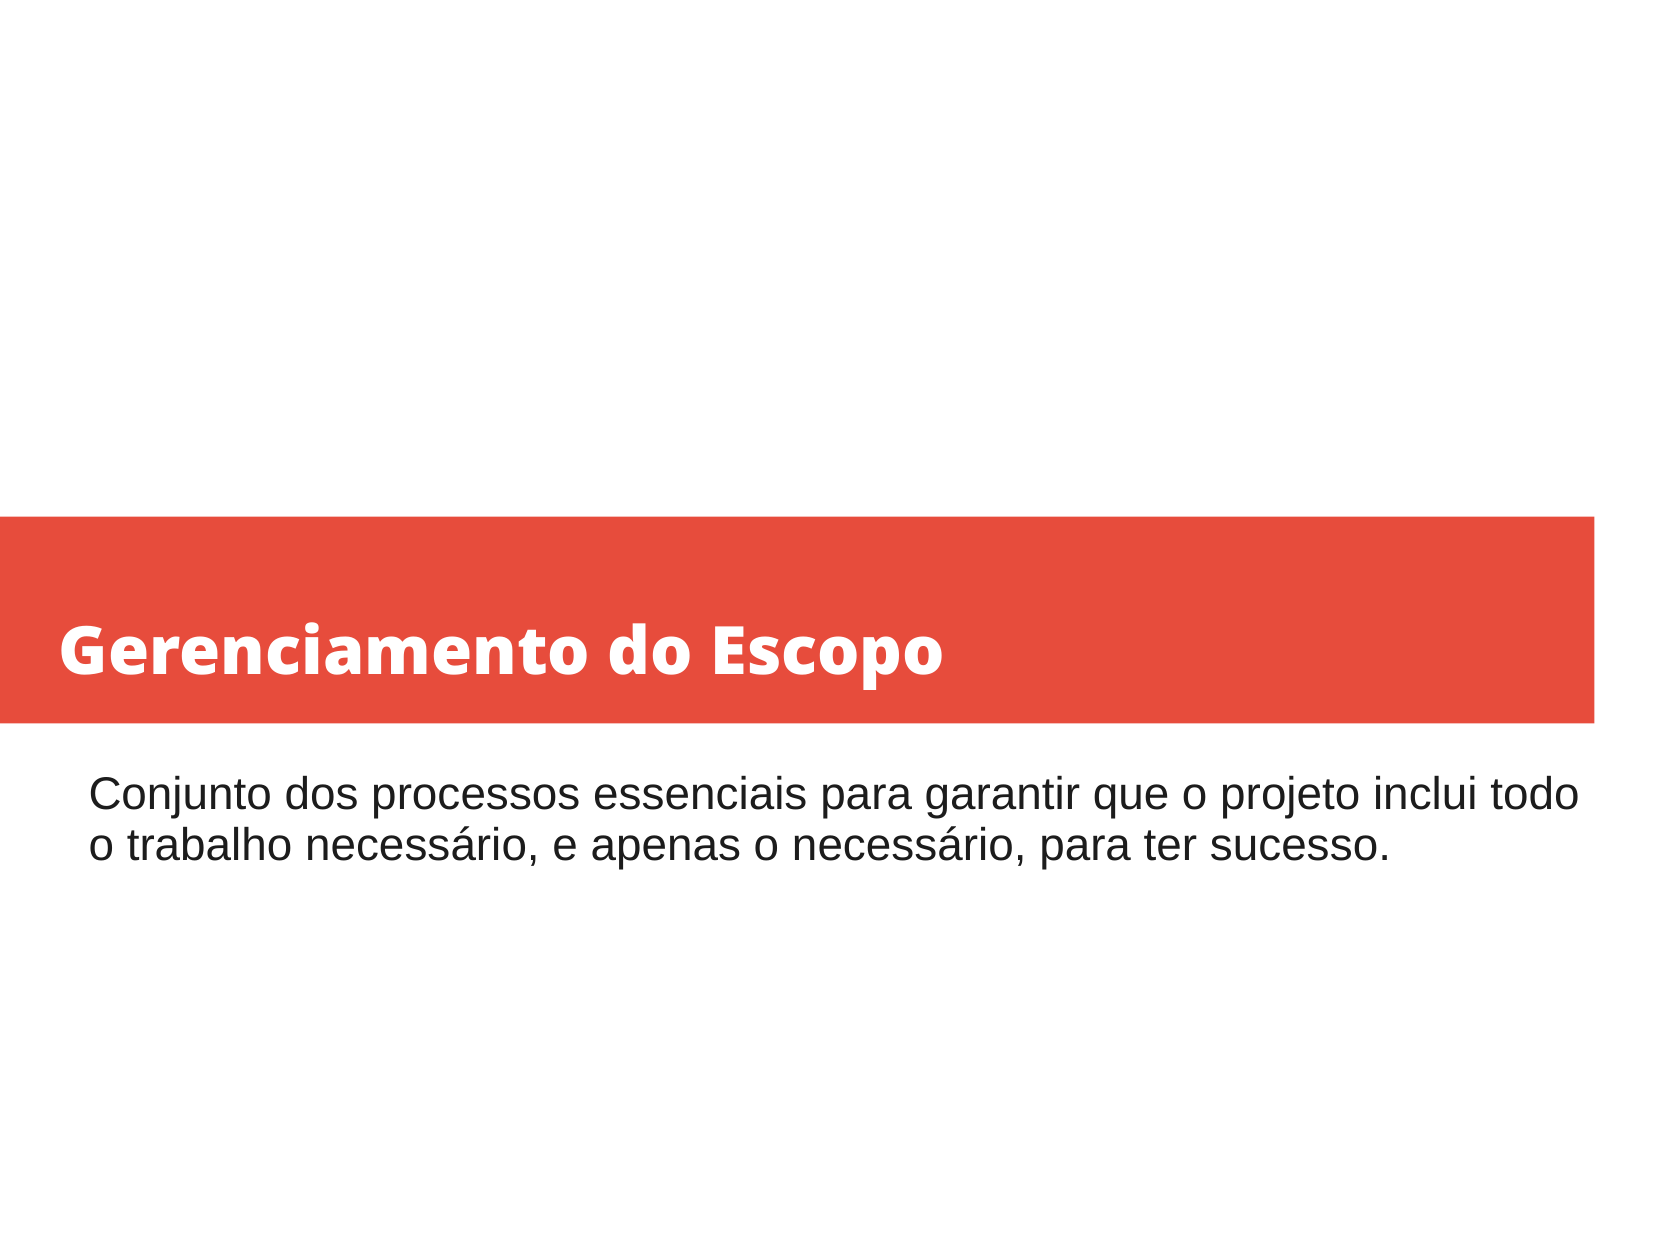

# Gerenciamento do Escopo
Conjunto dos processos essenciais para garantir que o projeto inclui todo o trabalho necessário, e apenas o necessário, para ter sucesso.